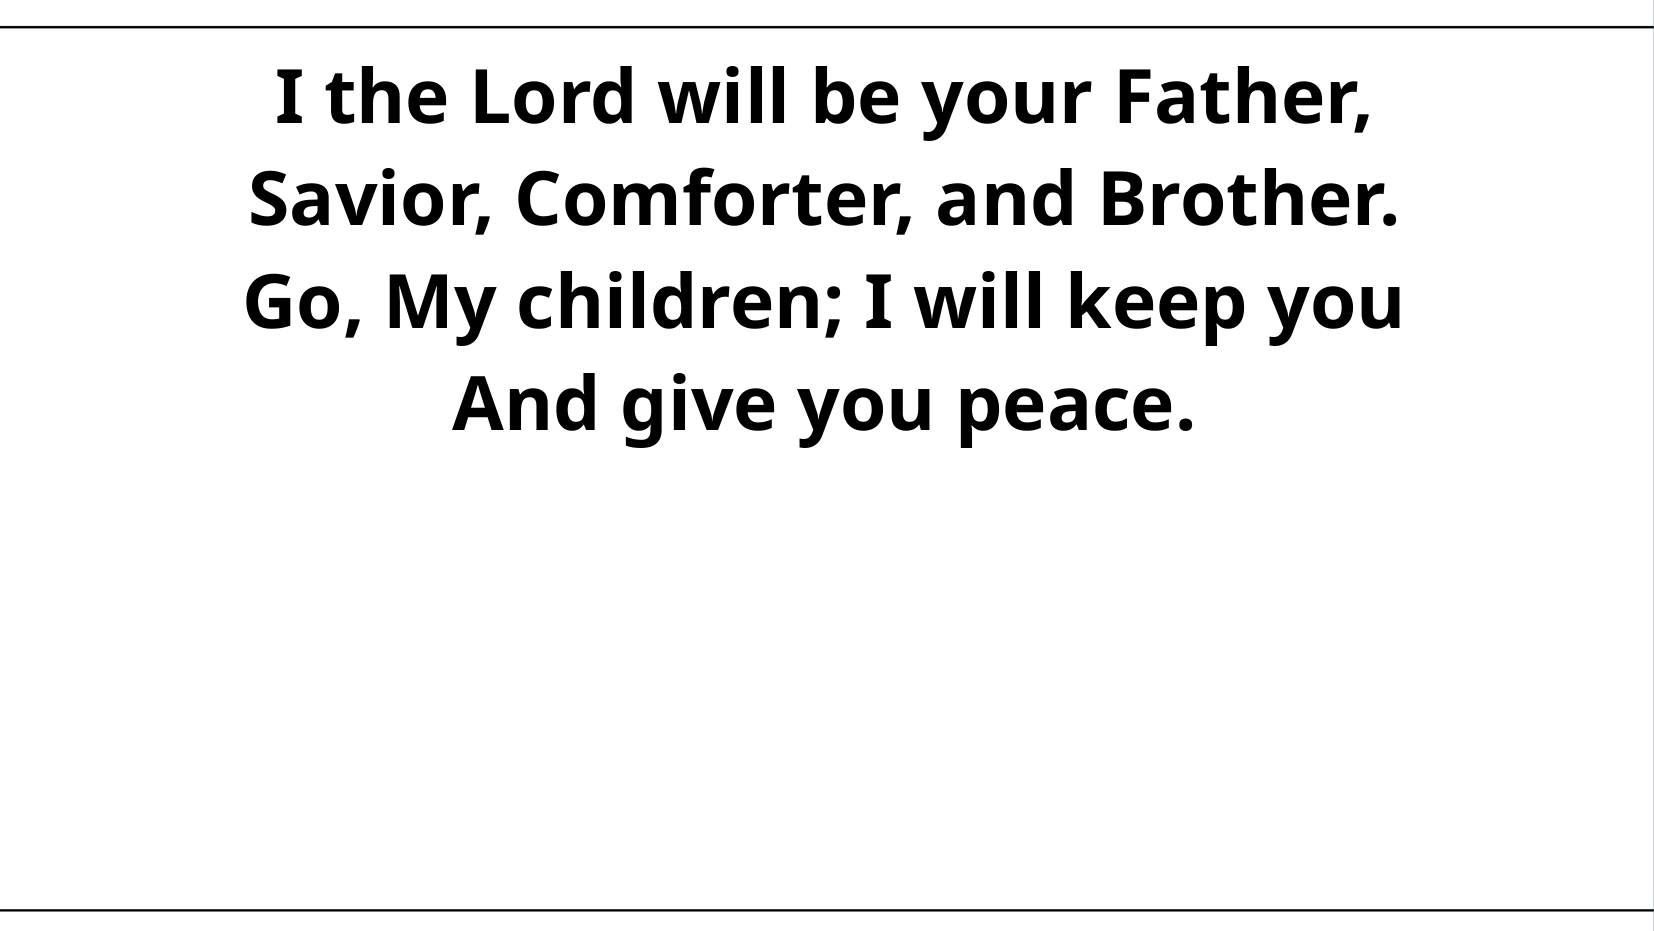

I the Lord will be your Father,
Savior, Comforter, and Brother.
Go, My children; I will keep you
And give you peace.